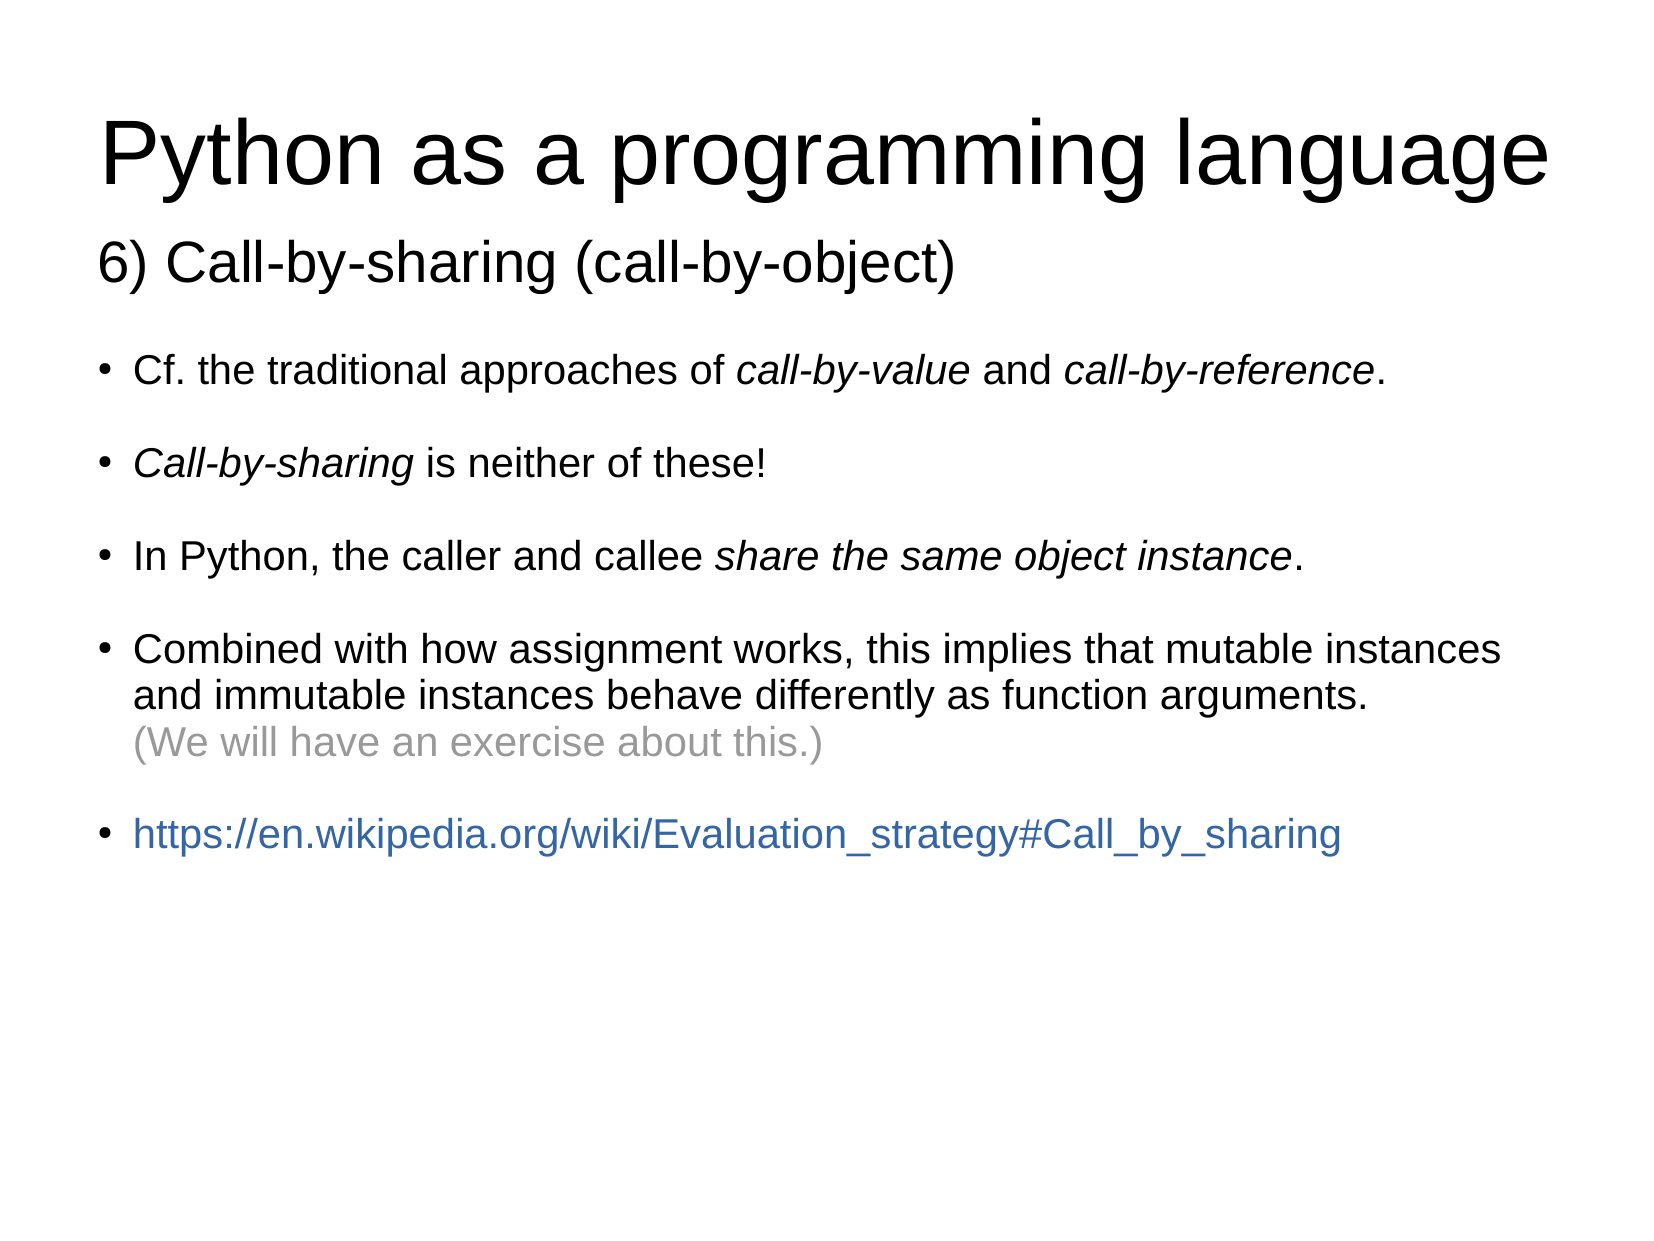

# Python as a programming language
6) Call-by-sharing (call-by-object)
Cf. the traditional approaches of call-by-value and call-by-reference.
Call-by-sharing is neither of these!
In Python, the caller and callee share the same object instance.
Combined with how assignment works, this implies that mutable instances and immutable instances behave differently as function arguments.
(We will have an exercise about this.)
https://en.wikipedia.org/wiki/Evaluation_strategy#Call_by_sharing